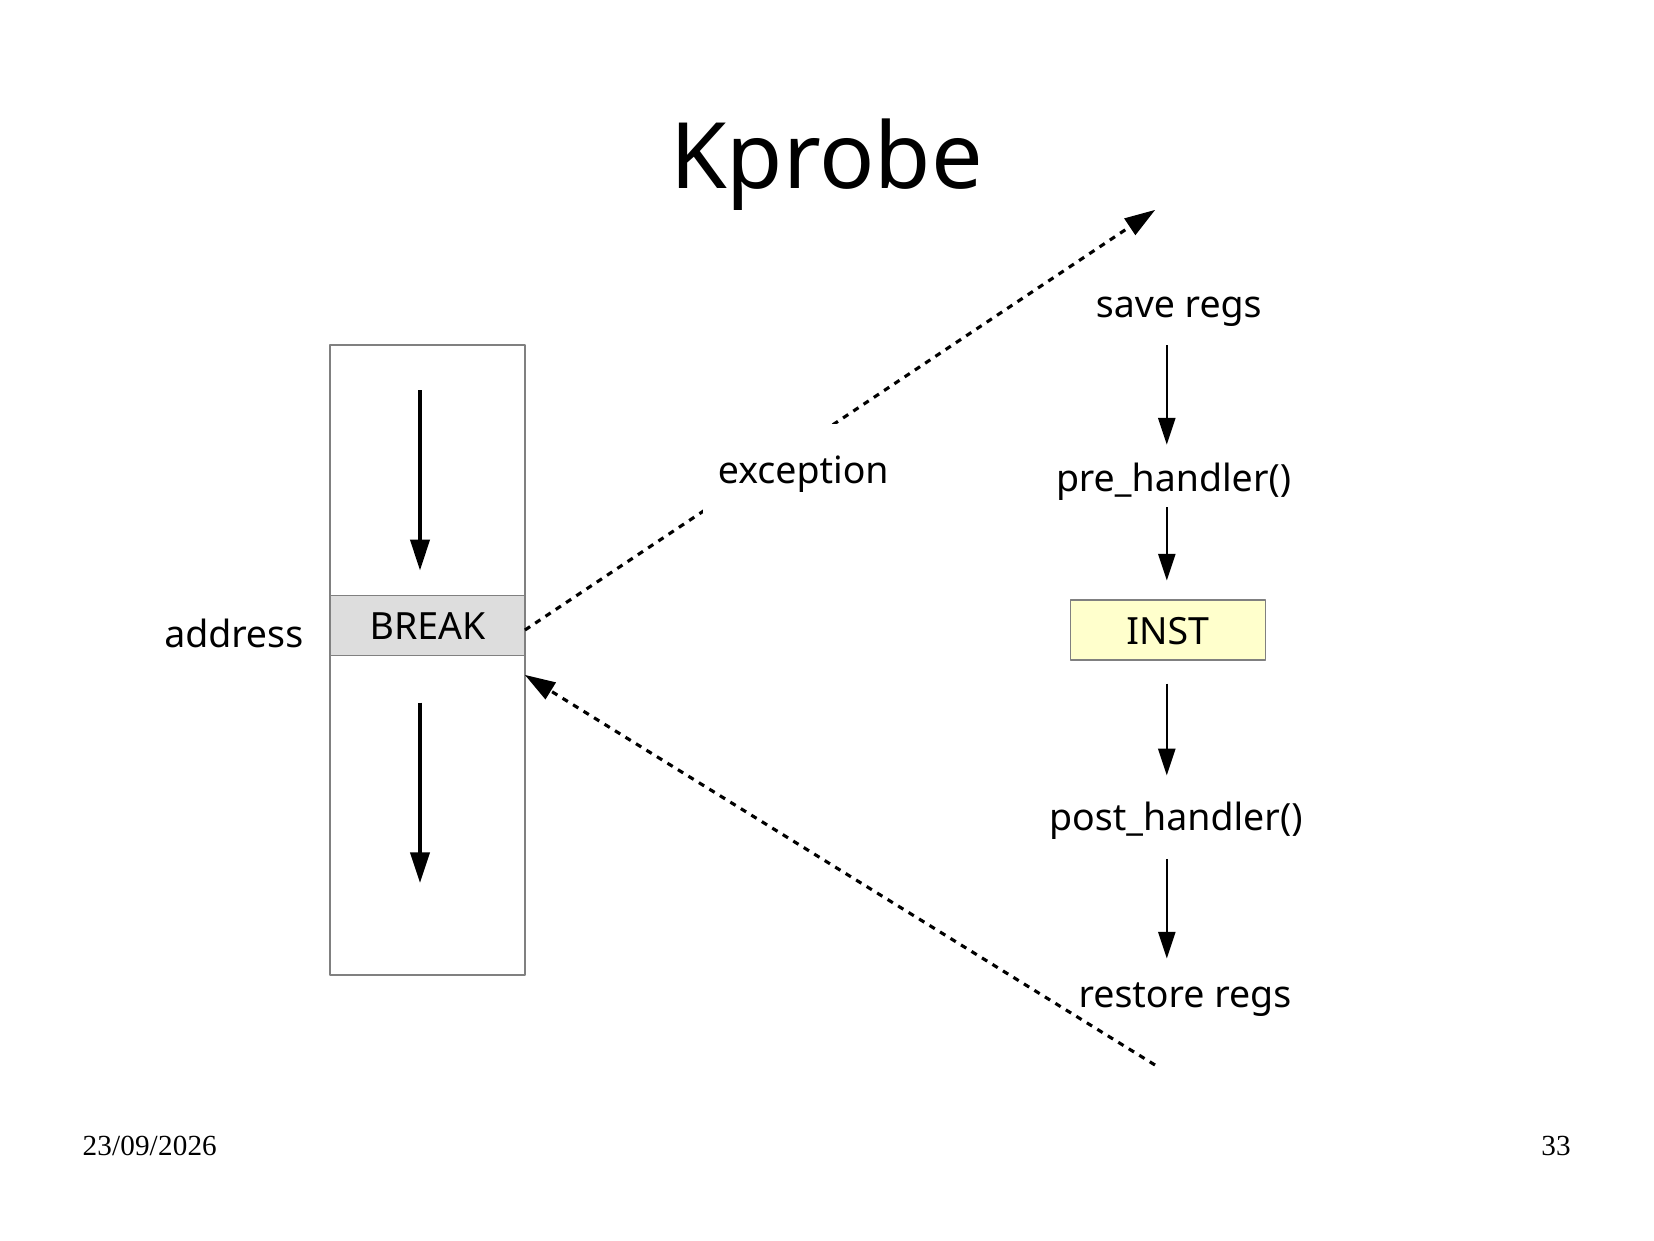

# Kprobe
save regs
exception
pre_handler()
BREAK
BREAK
address
INST
post_handler()
restore regs
33